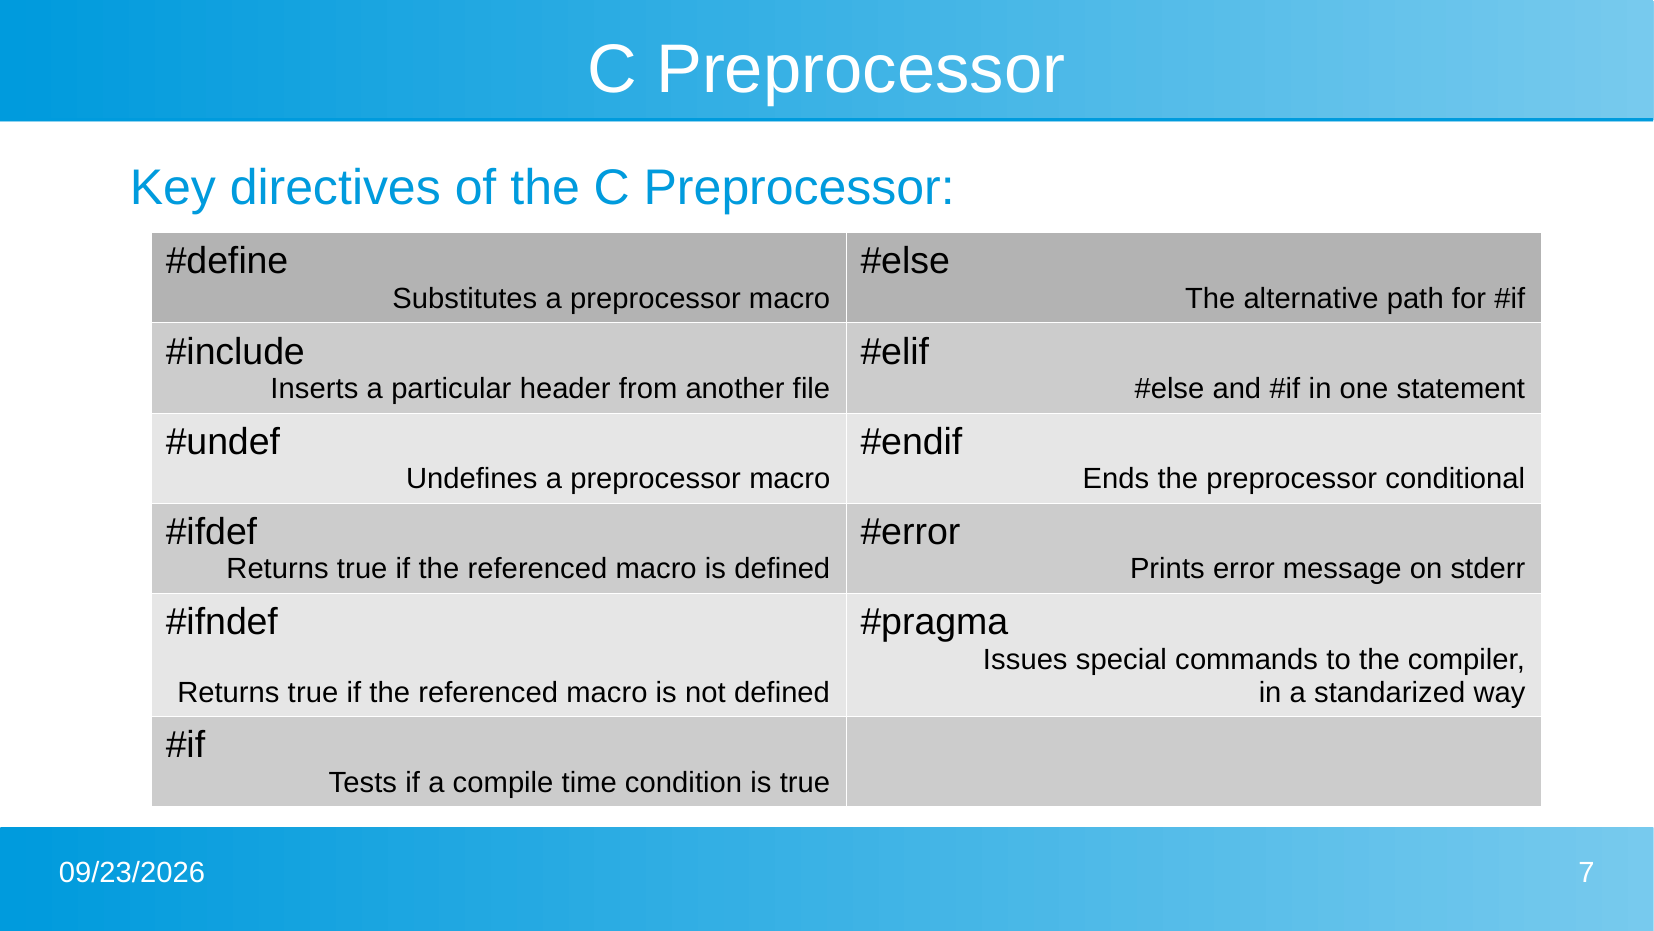

# C Preprocessor
Key directives of the C Preprocessor:
| #define Substitutes a preprocessor macro | #else The alternative path for #if |
| --- | --- |
| #include Inserts a particular header from another file | #elif #else and #if in one statement |
| #undef Undefines a preprocessor macro | #endif Ends the preprocessor conditional |
| #ifdef Returns true if the referenced macro is defined | #error Prints error message on stderr |
| #ifndef Returns true if the referenced macro is not defined | #pragma Issues special commands to the compiler, in a standarized way |
| #if Tests if a compile time condition is true | |
7